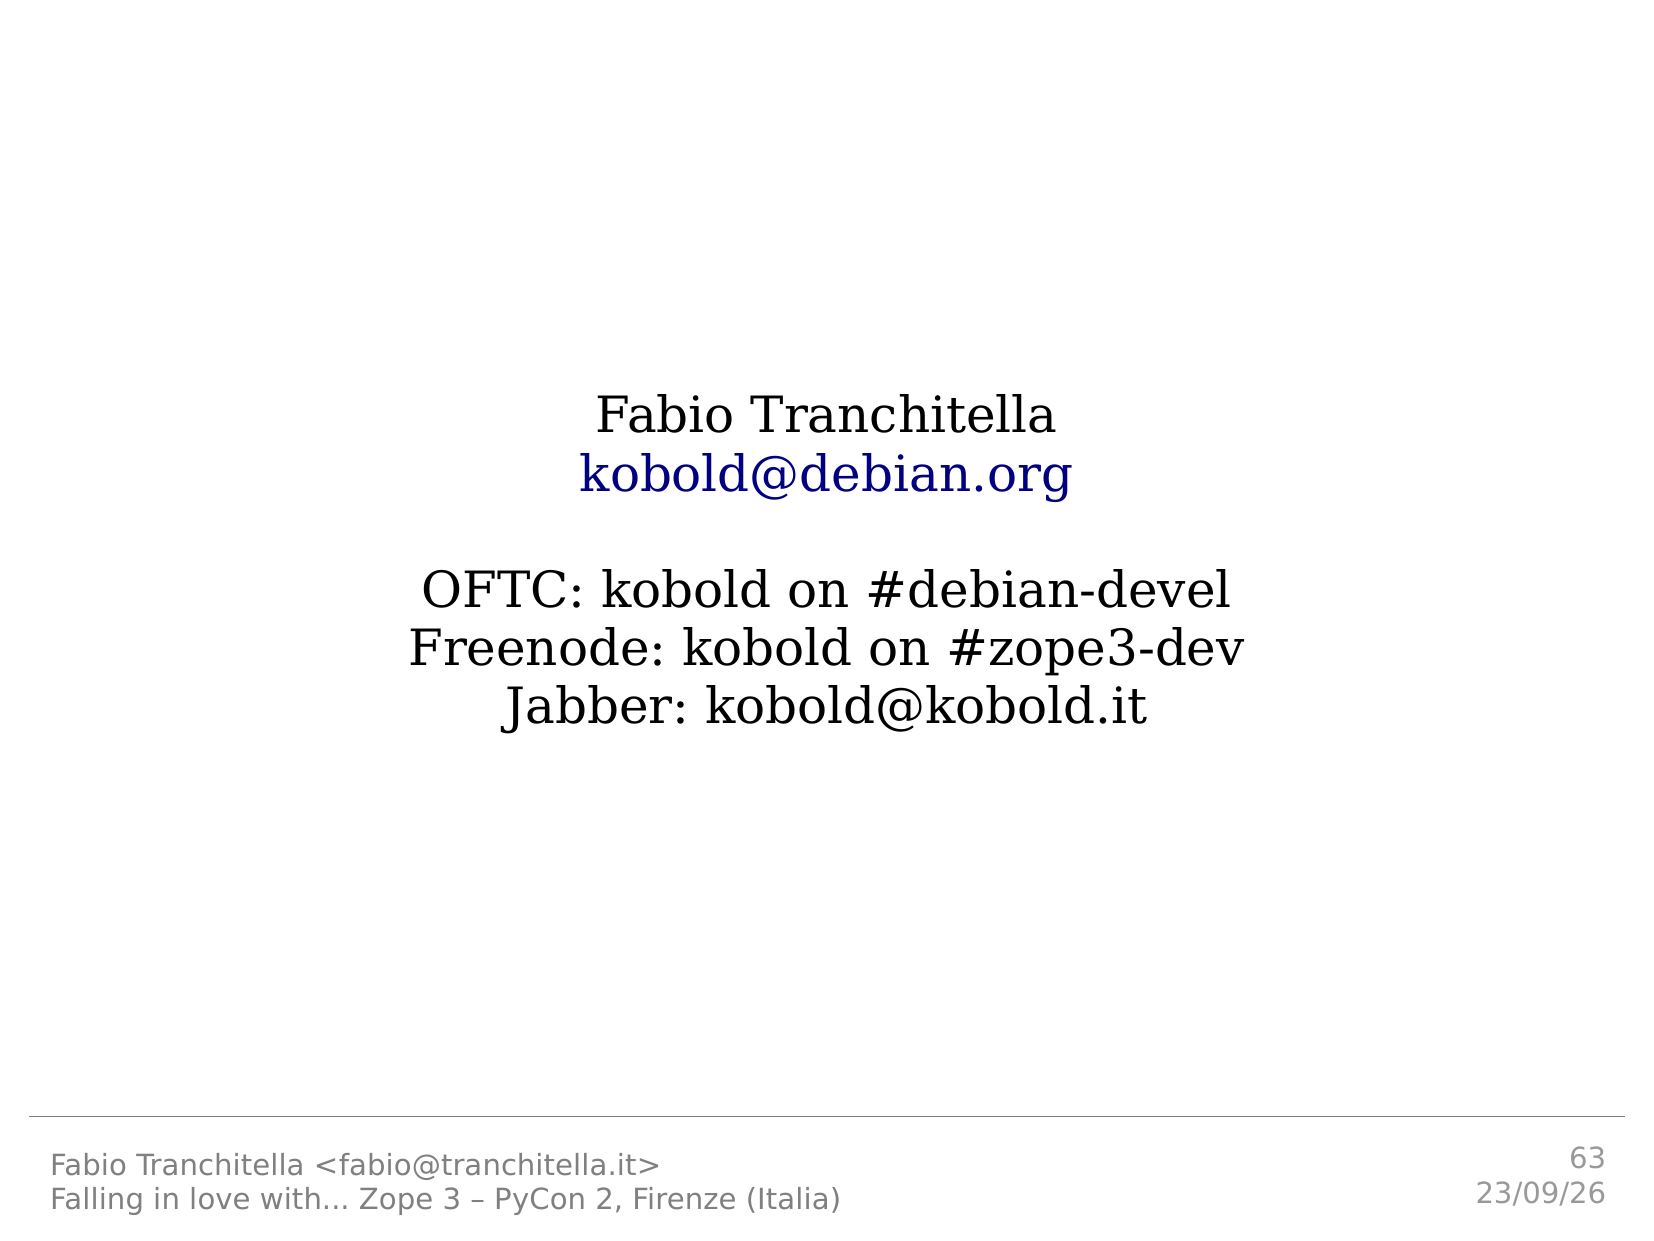

# Fabio Tranchitella
kobold@debian.org
OFTC: kobold on #debian-devel
Freenode: kobold on #zope3-dev
Jabber: kobold@kobold.it
63